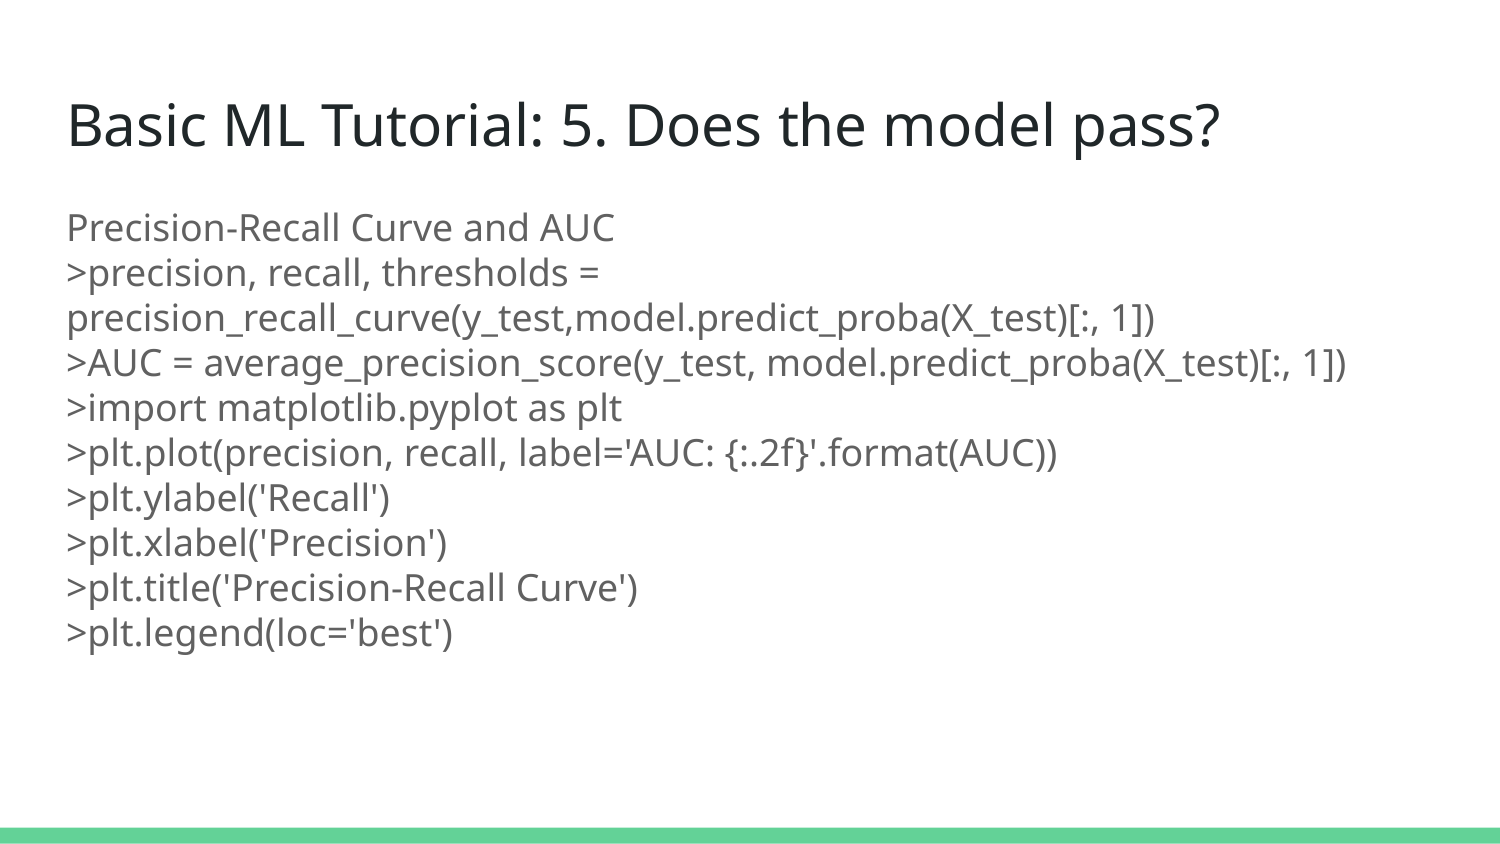

# Basic ML Tutorial: 5. Does the model pass?
Precision-Recall Curve and AUC
>precision, recall, thresholds = precision_recall_curve(y_test,model.predict_proba(X_test)[:, 1])
>AUC = average_precision_score(y_test, model.predict_proba(X_test)[:, 1])
>import matplotlib.pyplot as plt
>plt.plot(precision, recall, label='AUC: {:.2f}'.format(AUC))
>plt.ylabel('Recall')
>plt.xlabel('Precision')
>plt.title('Precision-Recall Curve')
>plt.legend(loc='best')